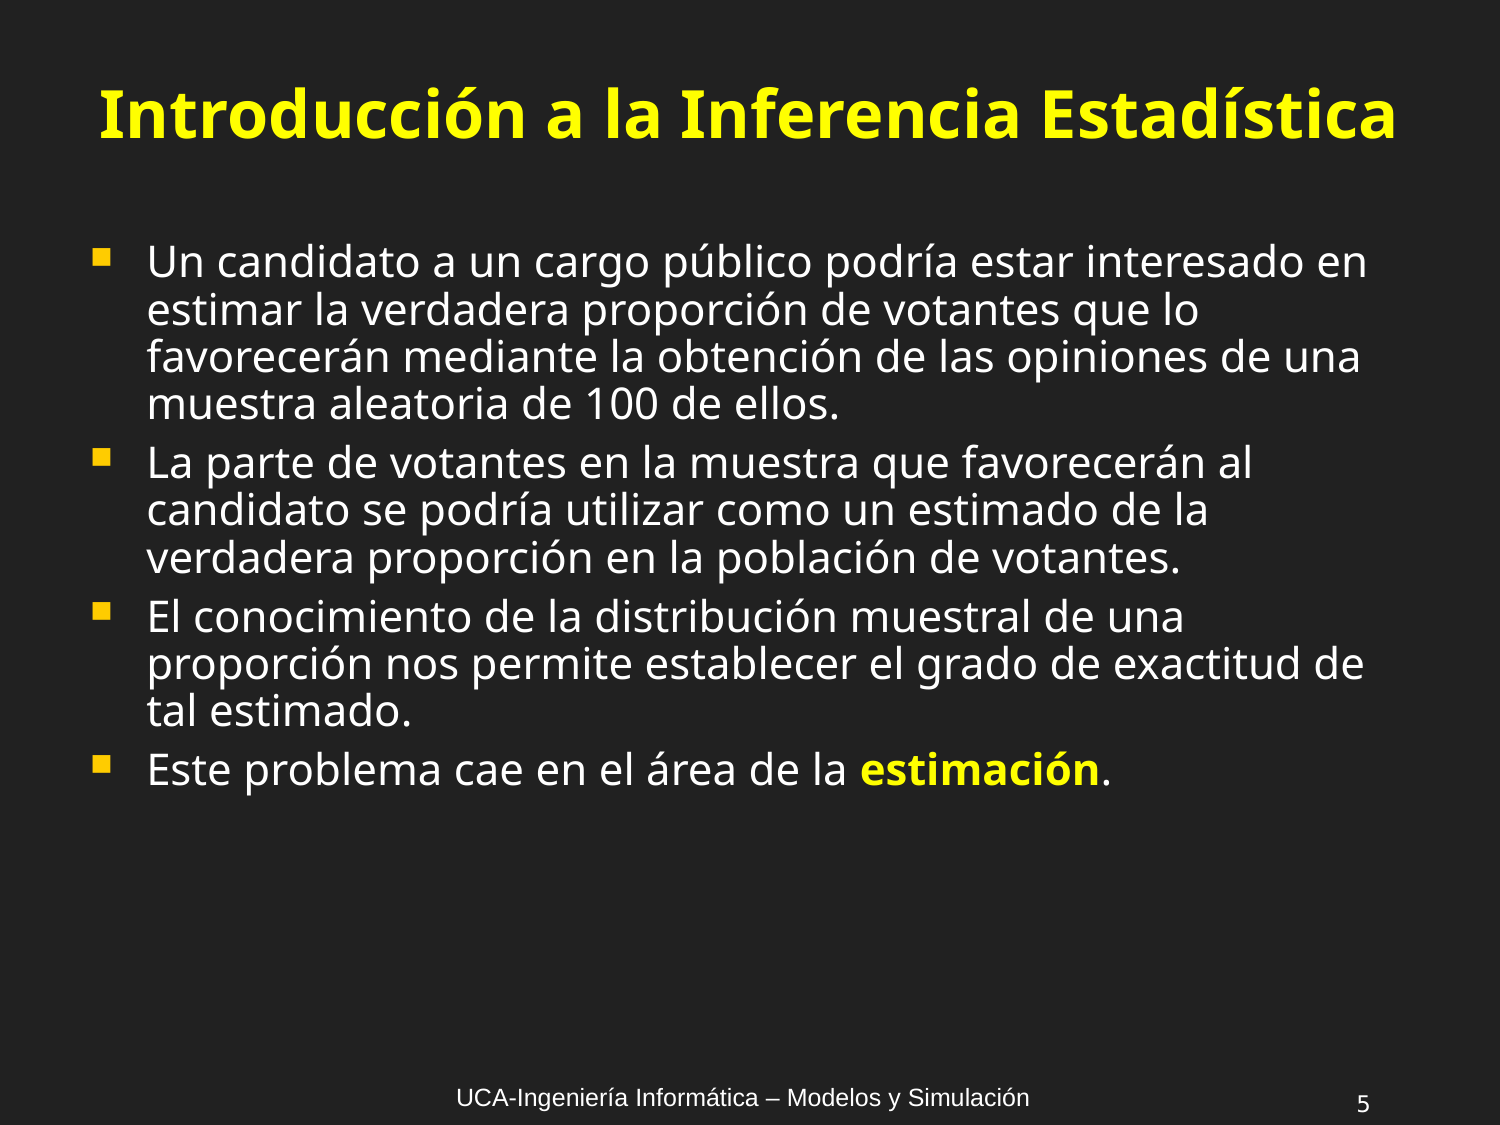

# Introducción a la Inferencia Estadística
Un candidato a un cargo público podría estar interesado en estimar la verdadera proporción de votantes que lo favorecerán mediante la obtención de las opiniones de una muestra aleatoria de 100 de ellos.
La parte de votantes en la muestra que favorecerán al candidato se podría utilizar como un estimado de la verdadera proporción en la población de votantes.
El conocimiento de la distribución muestral de una proporción nos permite establecer el grado de exactitud de tal estimado.
Este problema cae en el área de la estimación.